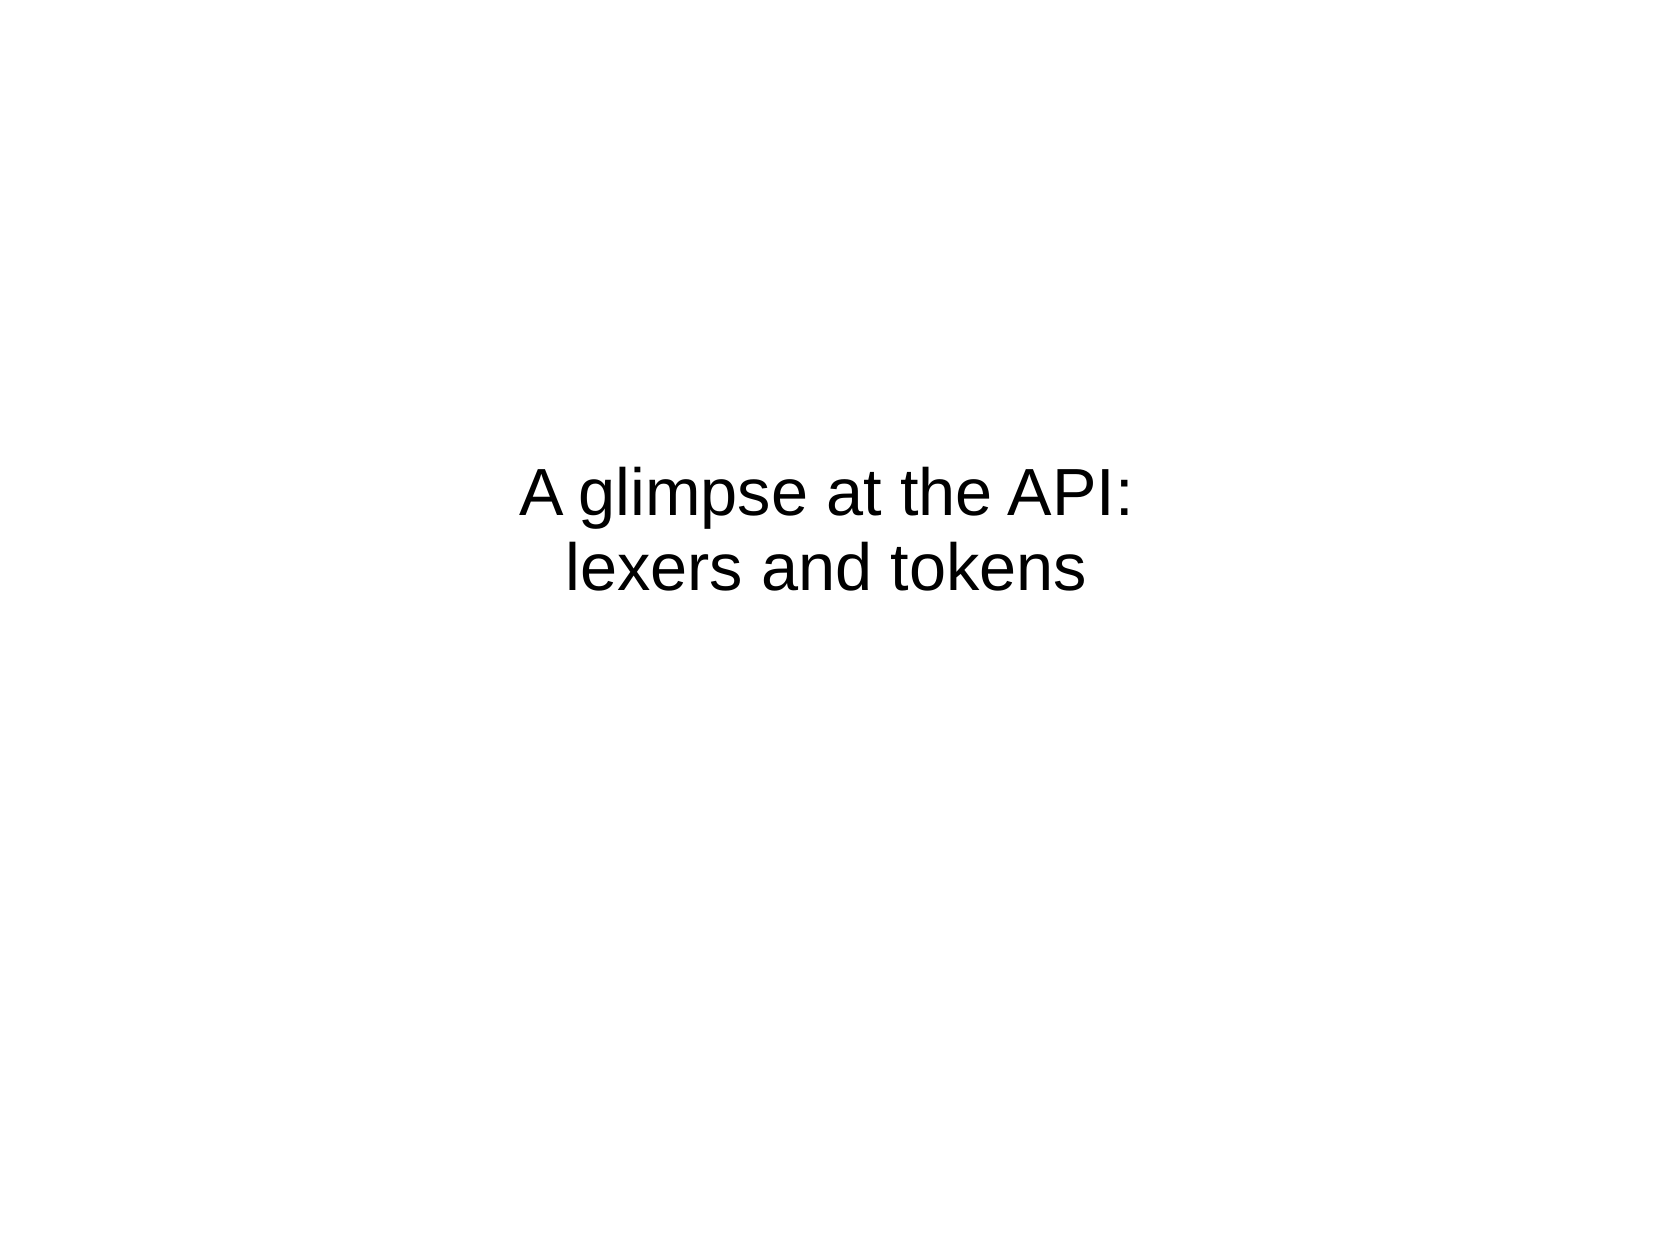

# A glimpse at the API: lexers and tokens